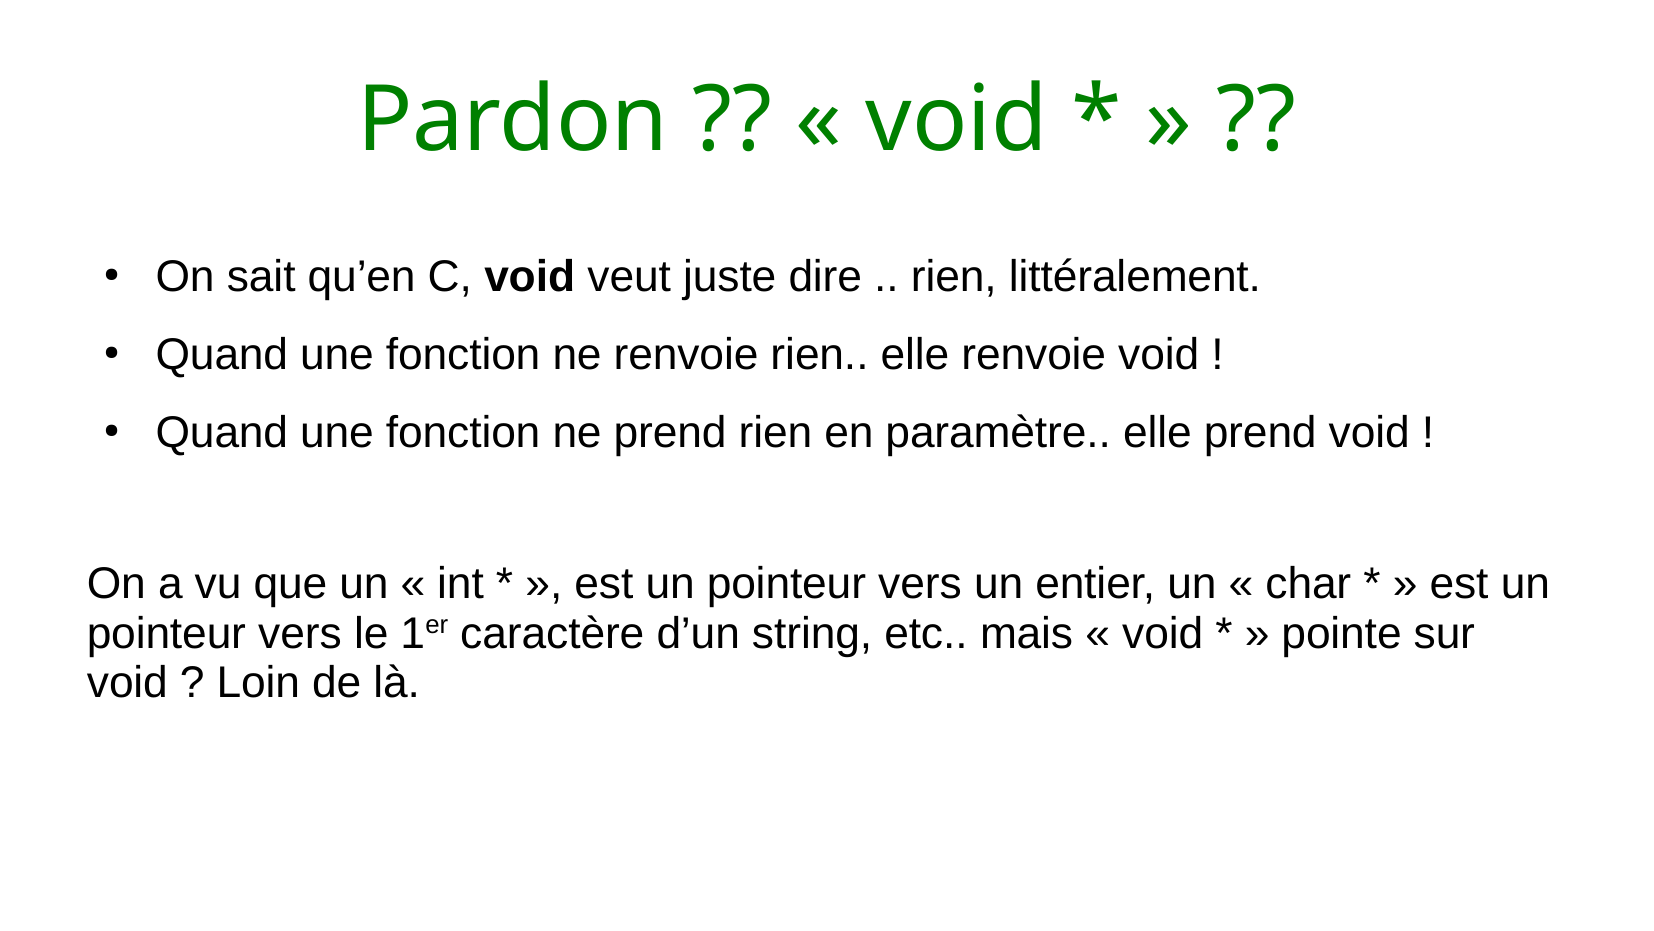

# Pardon ?? « void * » ??
On sait qu’en C, void veut juste dire .. rien, littéralement.
Quand une fonction ne renvoie rien.. elle renvoie void !
Quand une fonction ne prend rien en paramètre.. elle prend void !
On a vu que un « int * », est un pointeur vers un entier, un « char * » est un pointeur vers le 1er caractère d’un string, etc.. mais « void * » pointe sur void ? Loin de là.